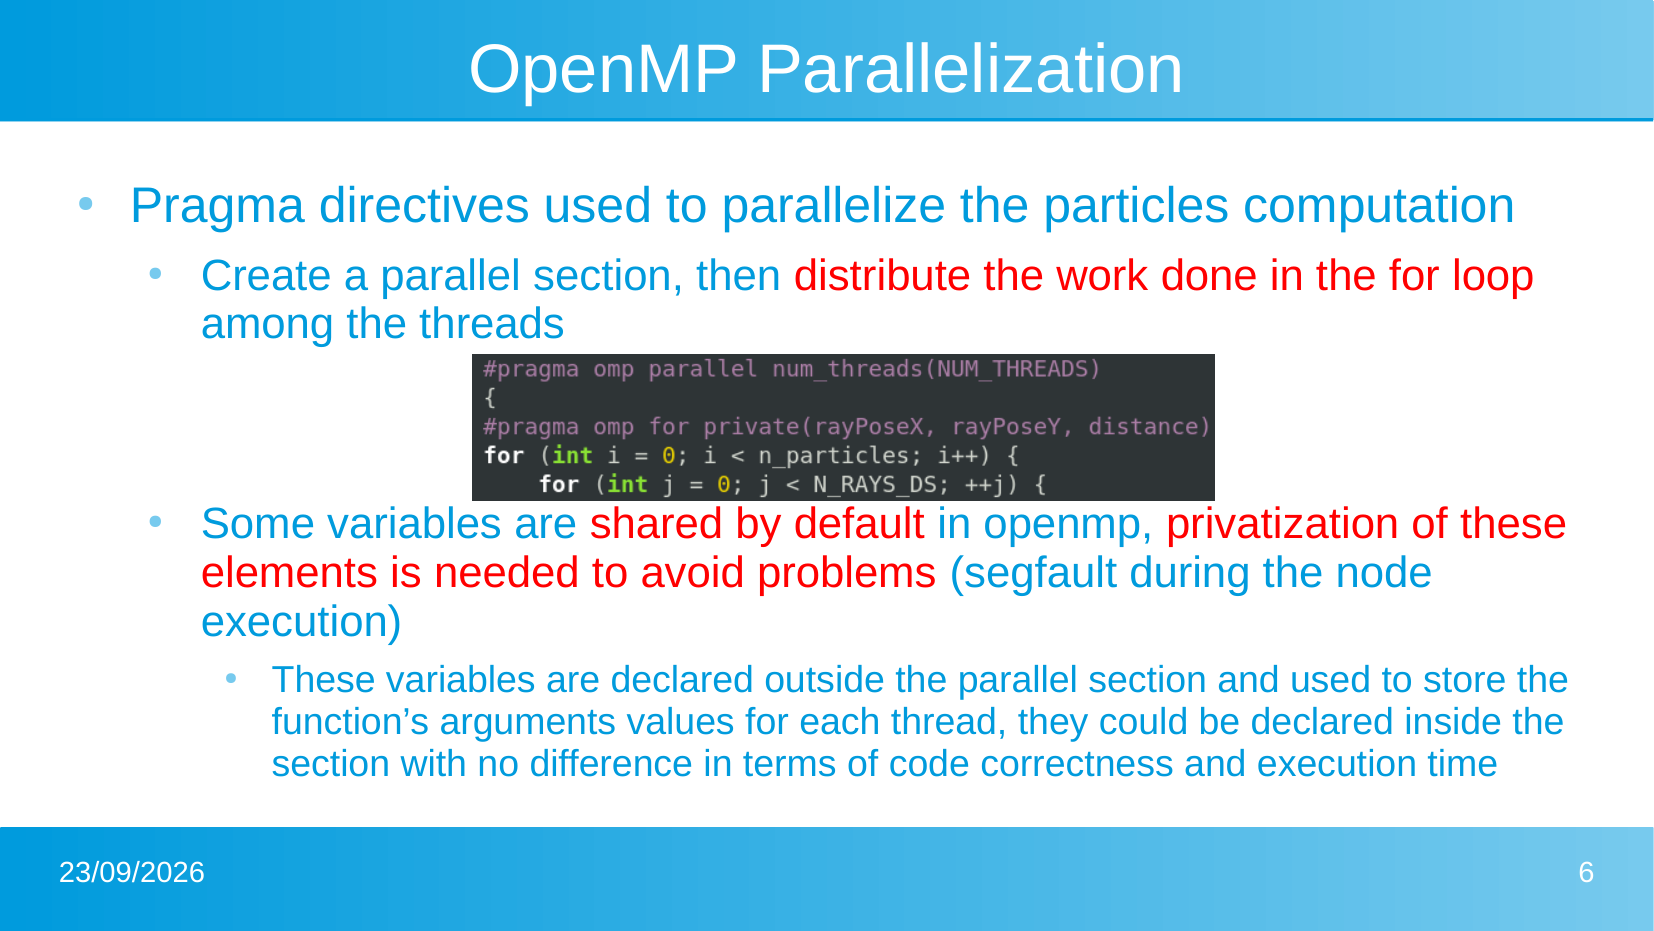

# OpenMP Parallelization
Pragma directives used to parallelize the particles computation
Create a parallel section, then distribute the work done in the for loop among the threads
Some variables are shared by default in openmp, privatization of these elements is needed to avoid problems (segfault during the node execution)
These variables are declared outside the parallel section and used to store the function’s arguments values for each thread, they could be declared inside the section with no difference in terms of code correctness and execution time
6